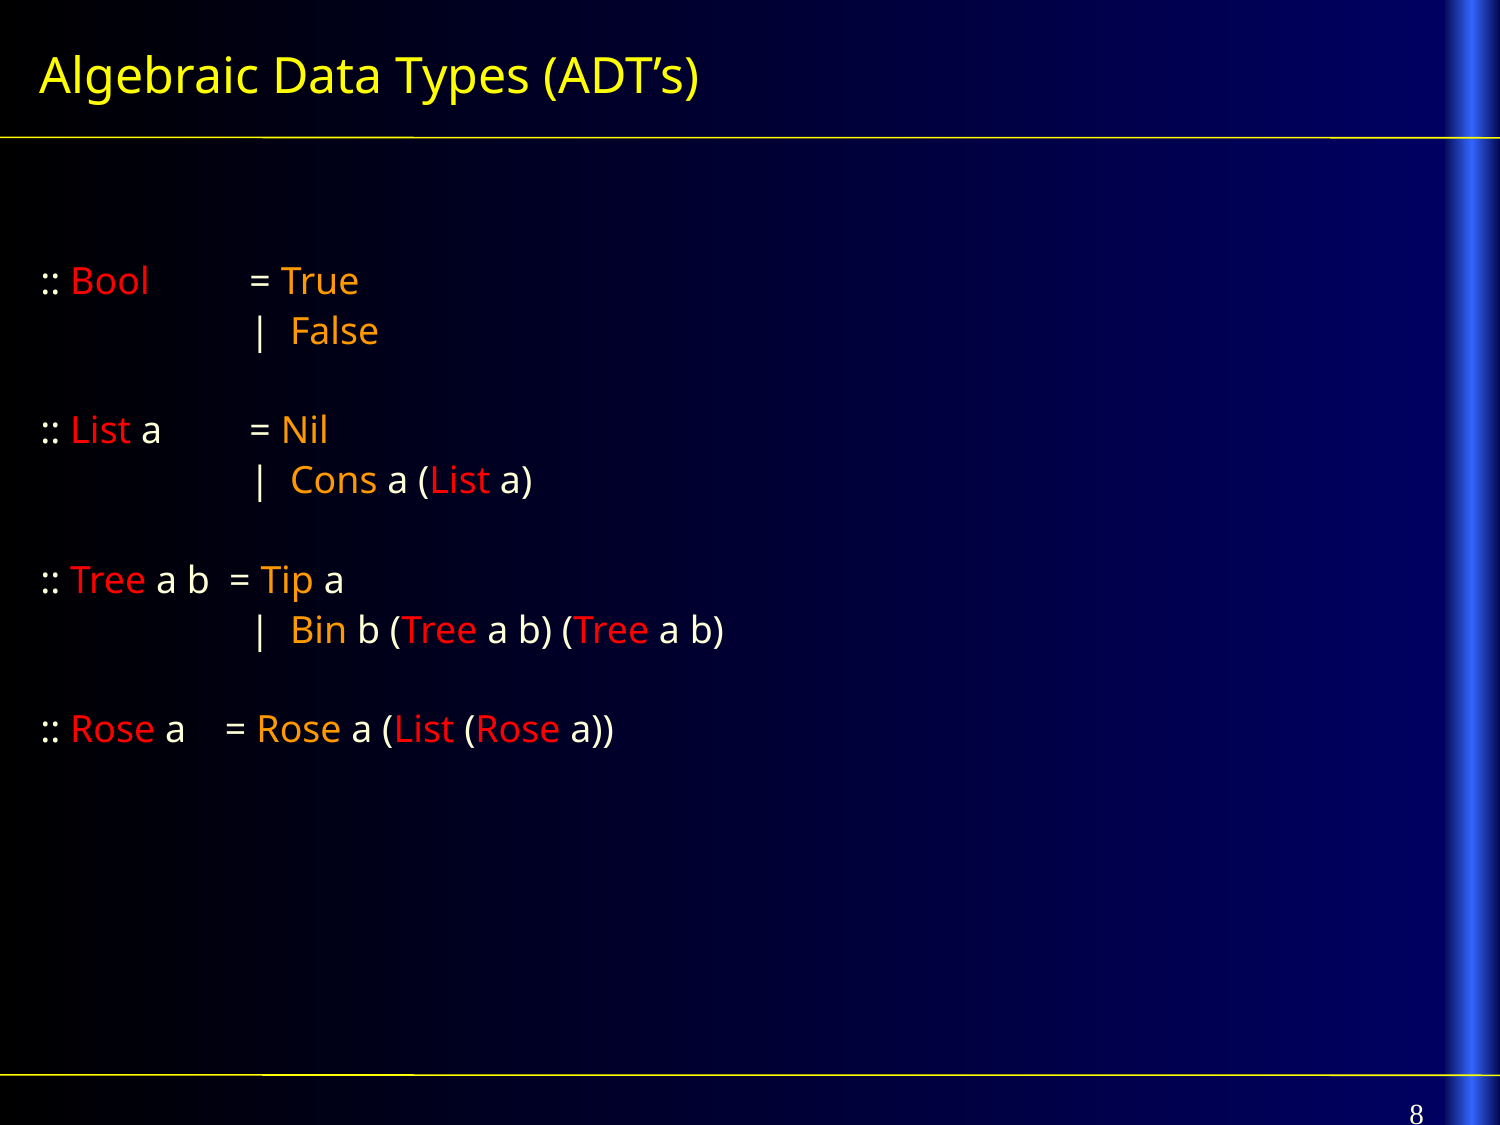

Algebraic Data Types (ADT’s)
:: Bool	 = True
		 | False
:: List a	 = Nil
		 | Cons a (List a)
:: Tree a b = Tip a
		 | Bin b (Tree a b) (Tree a b)
:: Rose a = Rose a (List (Rose a))